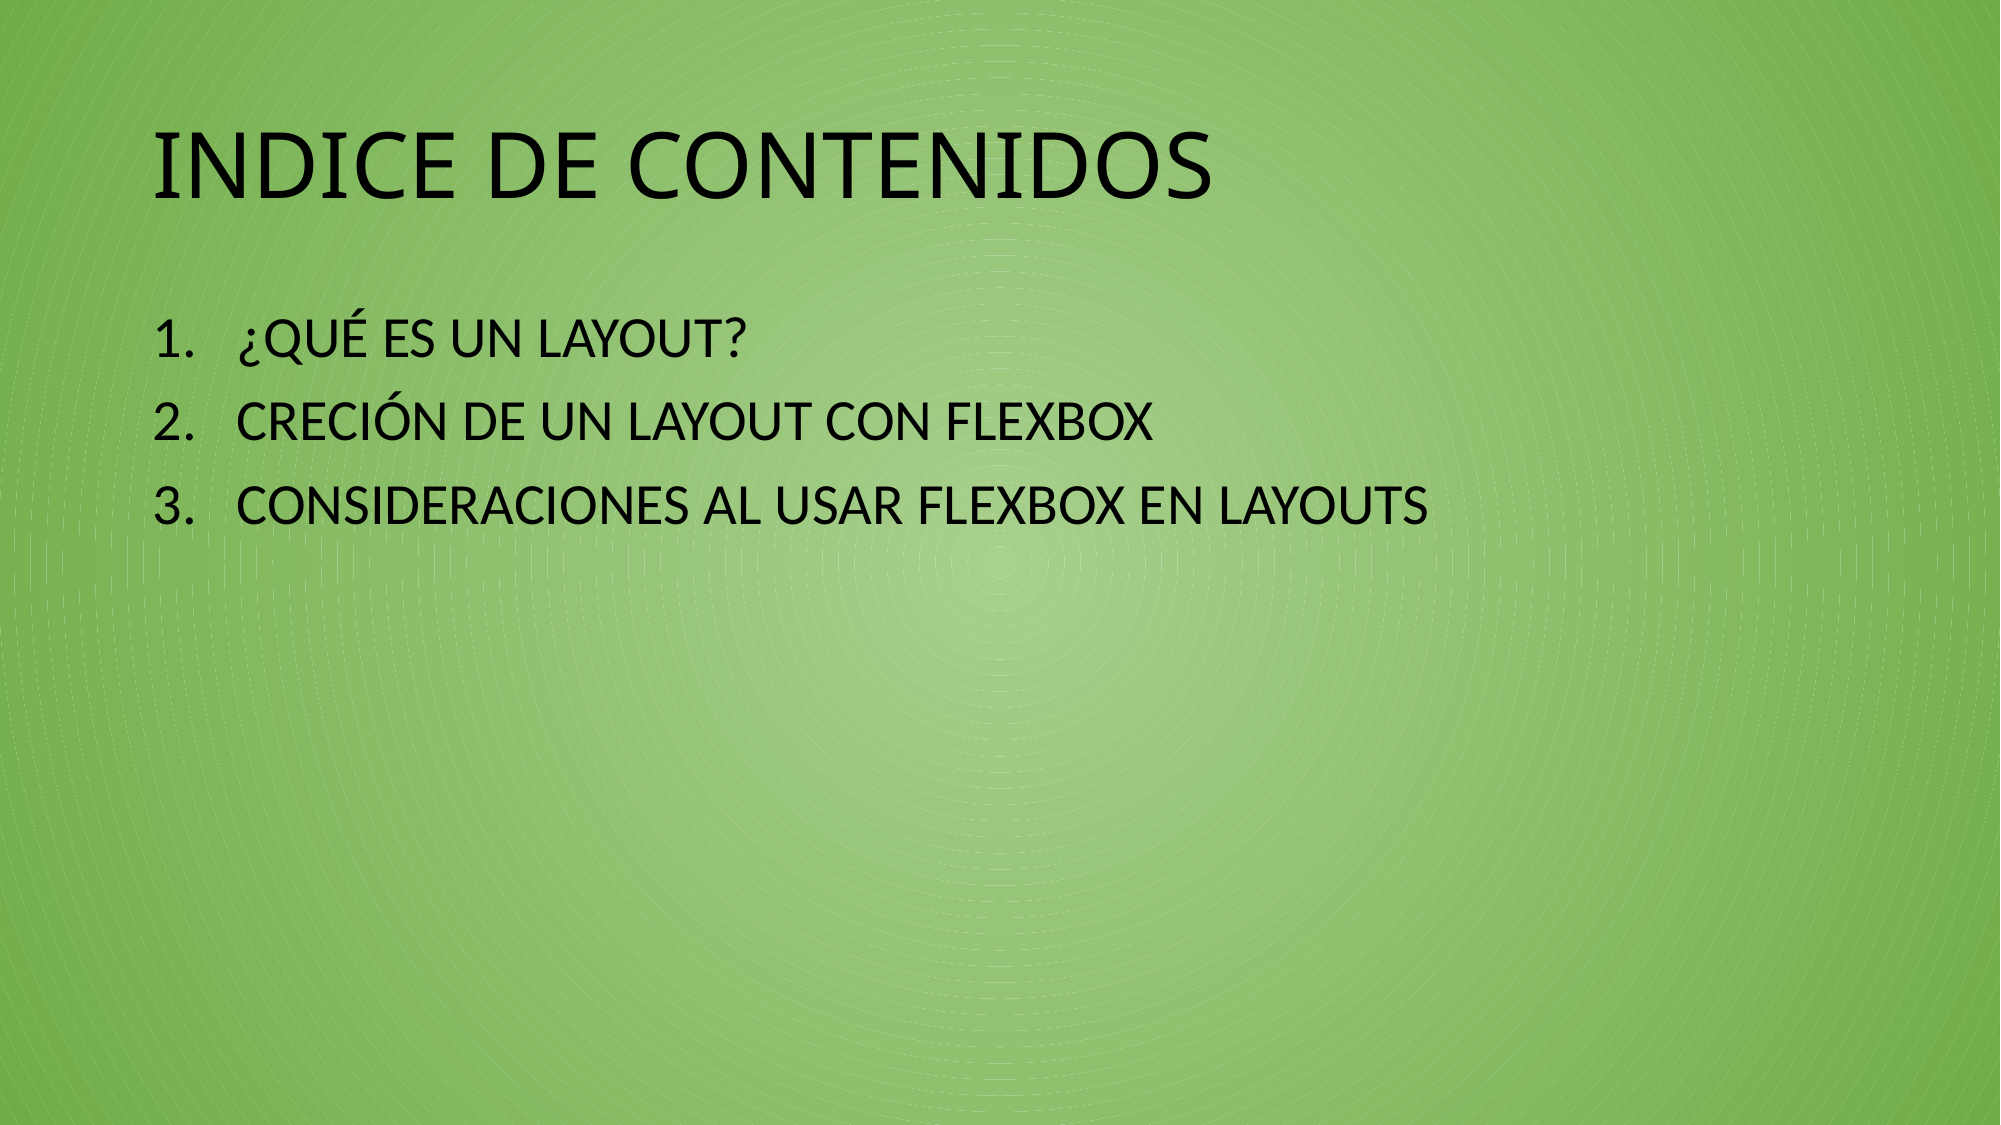

# INDICE DE CONTENIDOS
¿QUÉ ES UN LAYOUT?
CRECIÓN DE UN LAYOUT CON FLEXBOX
CONSIDERACIONES AL USAR FLEXBOX EN LAYOUTS